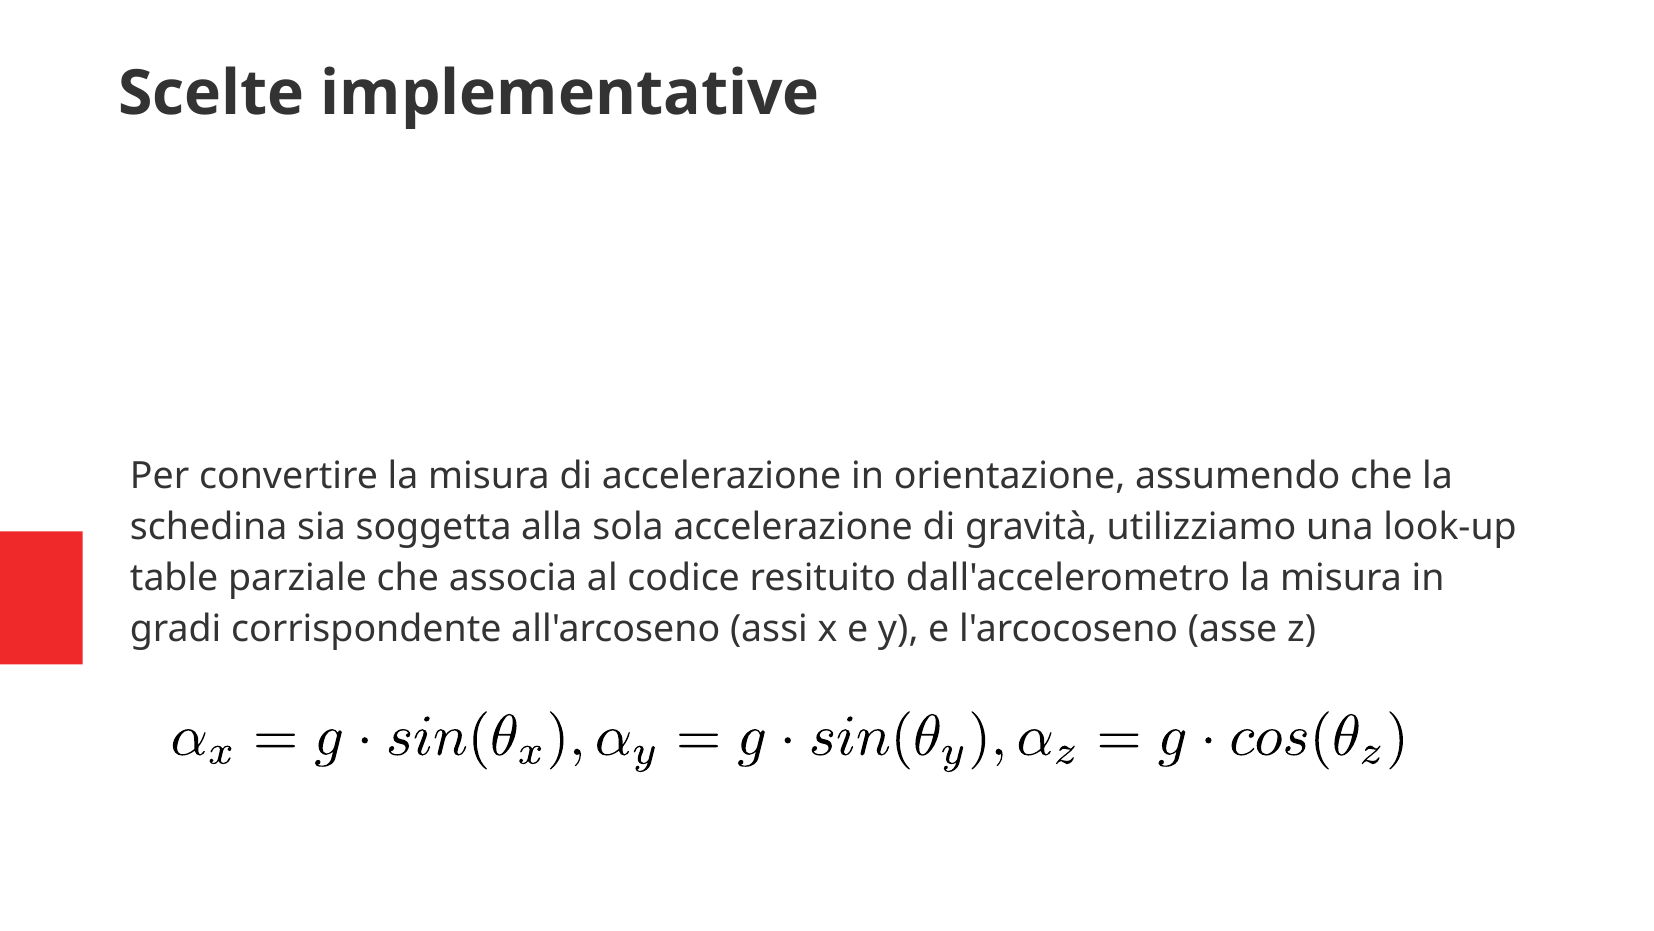

# Scelte implementative
Per convertire la misura di accelerazione in orientazione, assumendo che la schedina sia soggetta alla sola accelerazione di gravità, utilizziamo una look-up table parziale che associa al codice resituito dall'accelerometro la misura in gradi corrispondente all'arcoseno (assi x e y), e l'arcocoseno (asse z)